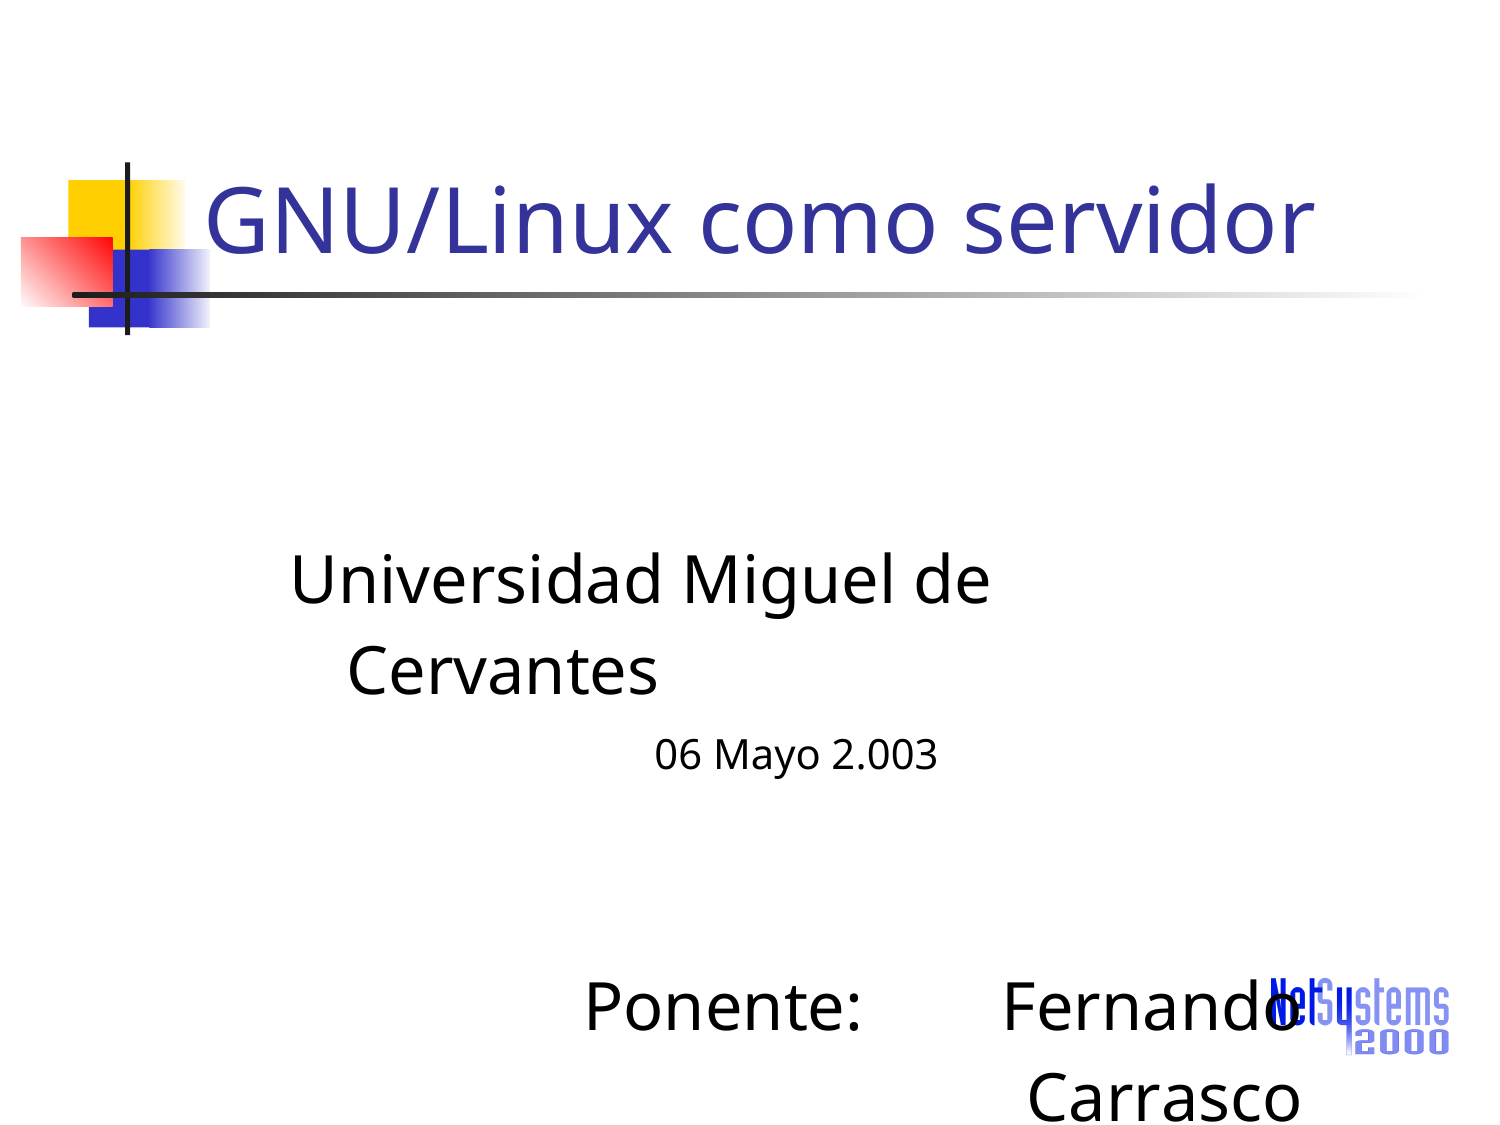

# GNU/Linux como servidor
Universidad Miguel de Cervantes
06 Mayo 2.003
Ponente: Fernando Carrasco